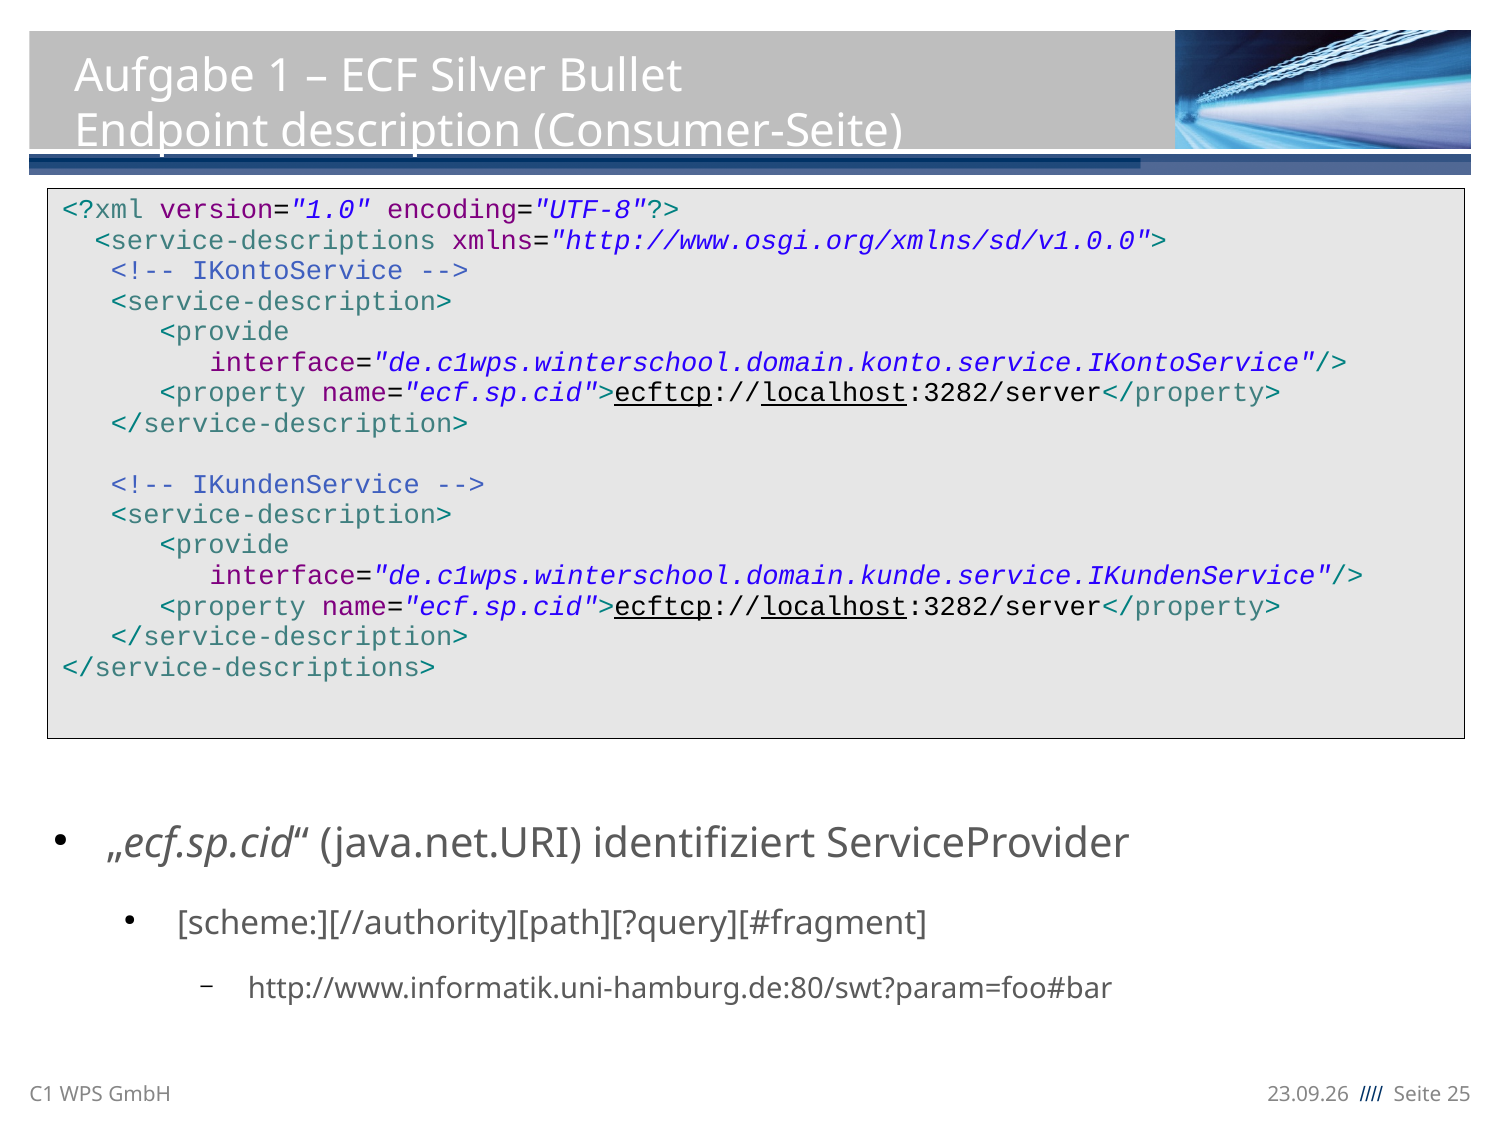

#
Aufgabe 1 – ECF Silver Bullet
Endpoint description (Consumer-Seite)
<?xml version="1.0" encoding="UTF-8"?>
 <service-descriptions xmlns="http://www.osgi.org/xmlns/sd/v1.0.0">
 <!-- IKontoService -->
 <service-description>
 <provide
		interface="de.c1wps.winterschool.domain.konto.service.IKontoService"/>
 <property name="ecf.sp.cid">ecftcp://localhost:3282/server</property>
 </service-description>
 <!-- IKundenService -->
 <service-description>
 <provide
		interface="de.c1wps.winterschool.domain.kunde.service.IKundenService"/>
 <property name="ecf.sp.cid">ecftcp://localhost:3282/server</property>
 </service-description>
</service-descriptions>
„ecf.sp.cid“ (java.net.URI) identifiziert ServiceProvider
[scheme:][//authority][path][?query][#fragment]
http://www.informatik.uni-hamburg.de:80/swt?param=foo#bar